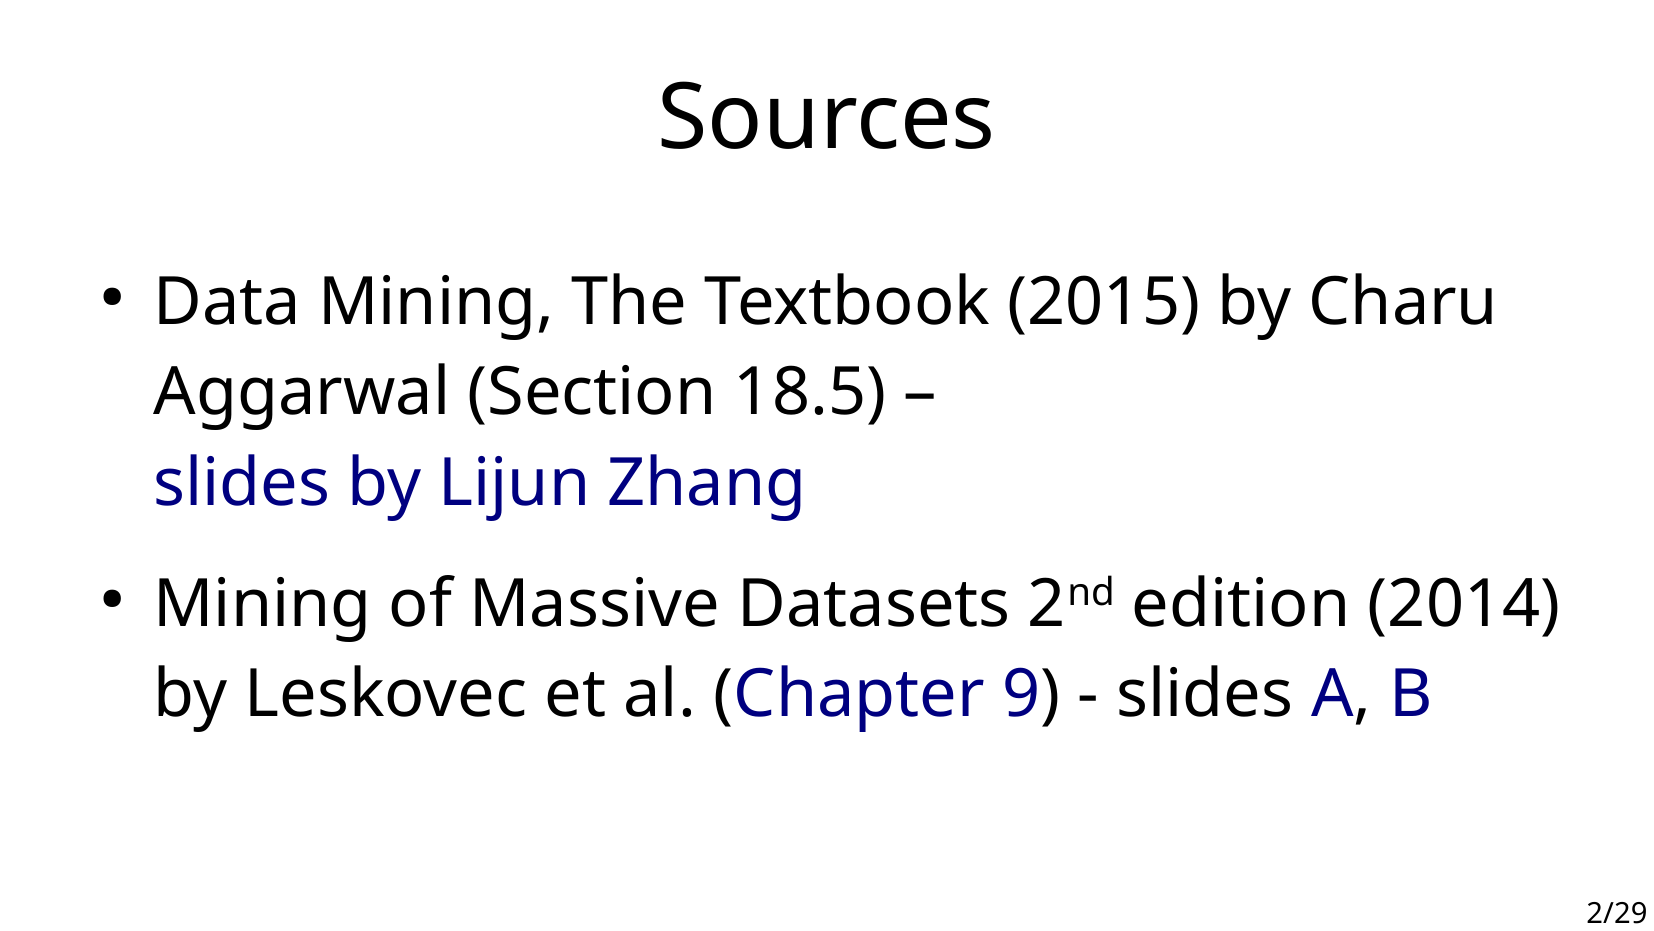

# Sources
Data Mining, The Textbook (2015) by Charu Aggarwal (Section 18.5) – slides by Lijun Zhang
Mining of Massive Datasets 2nd edition (2014) by Leskovec et al. (Chapter 9) - slides A, B
2